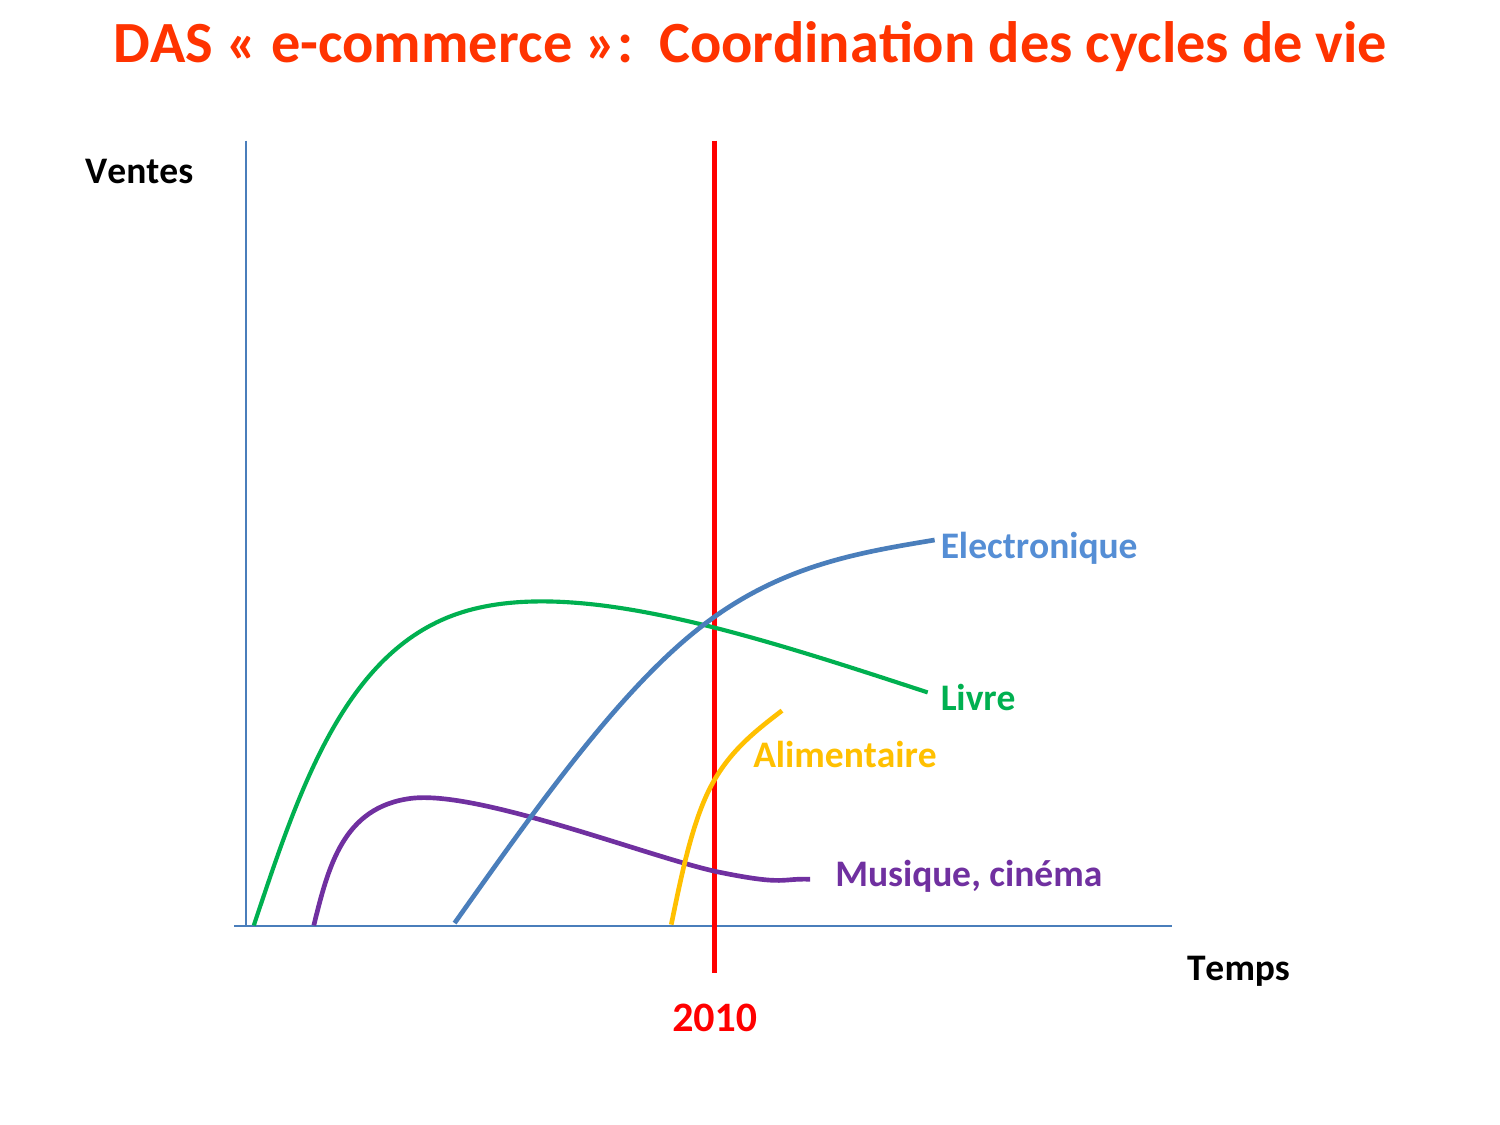

DAS « e-commerce »: Coordination des cycles de vie
Ventes
Electronique
Livre
Alimentaire
Musique, cinéma
Temps
2010